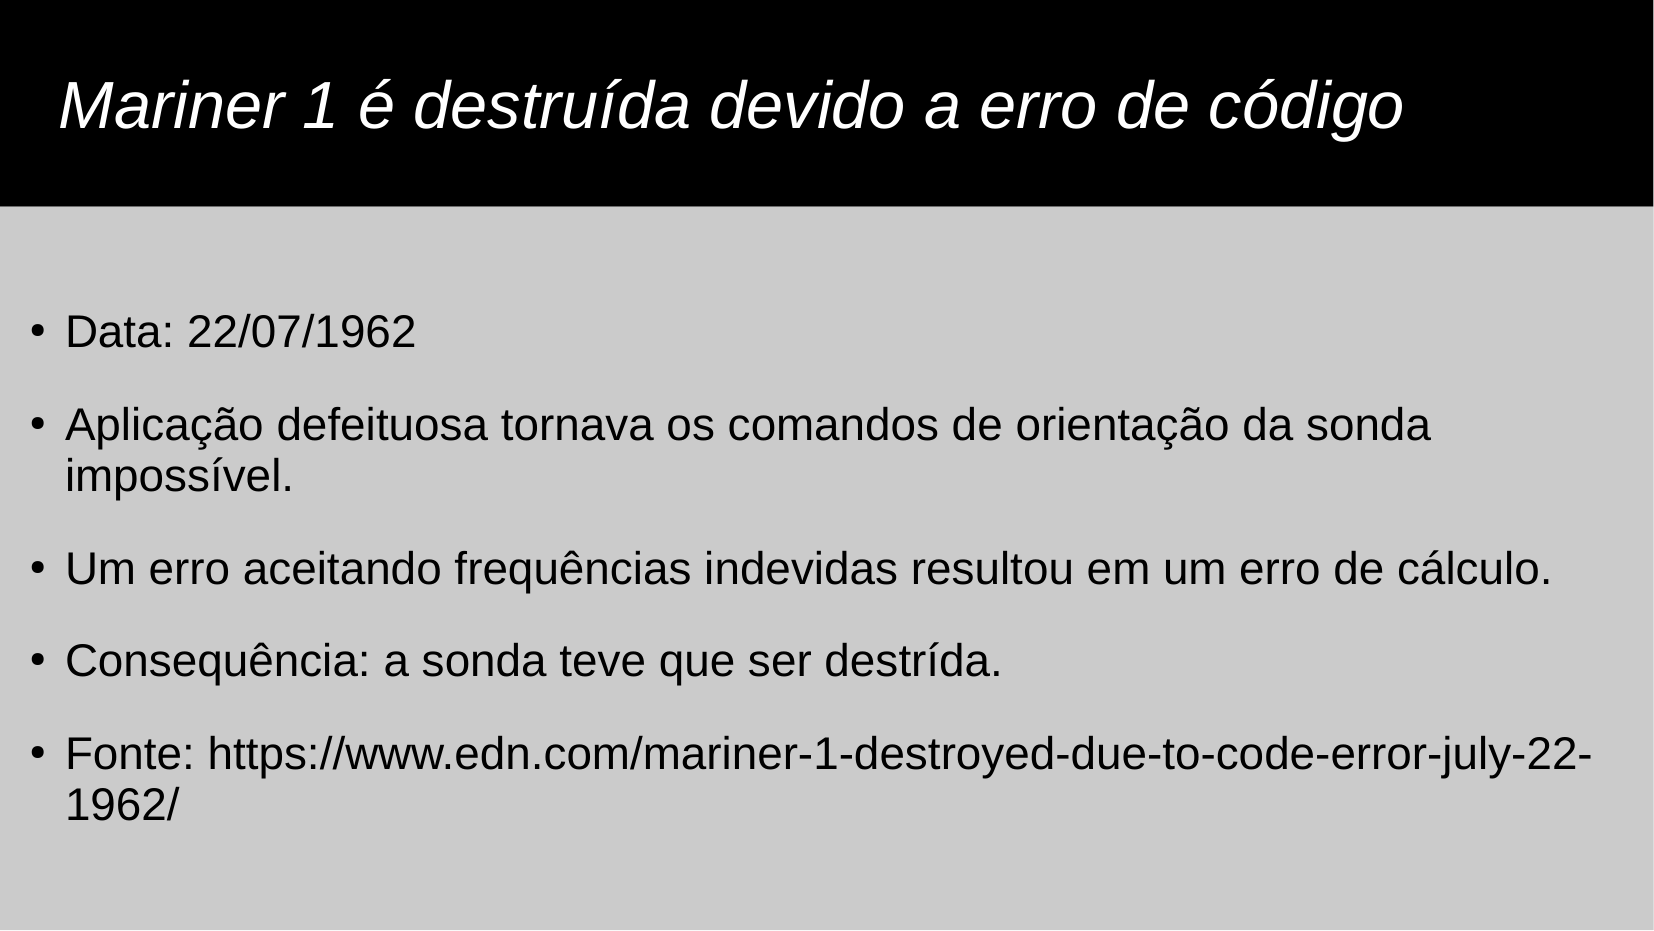

# Mariner 1 é destruída devido a erro de código
Data: 22/07/1962
Aplicação defeituosa tornava os comandos de orientação da sonda impossível.
Um erro aceitando frequências indevidas resultou em um erro de cálculo.
Consequência: a sonda teve que ser destrída.
Fonte: https://www.edn.com/mariner-1-destroyed-due-to-code-error-july-22-1962/